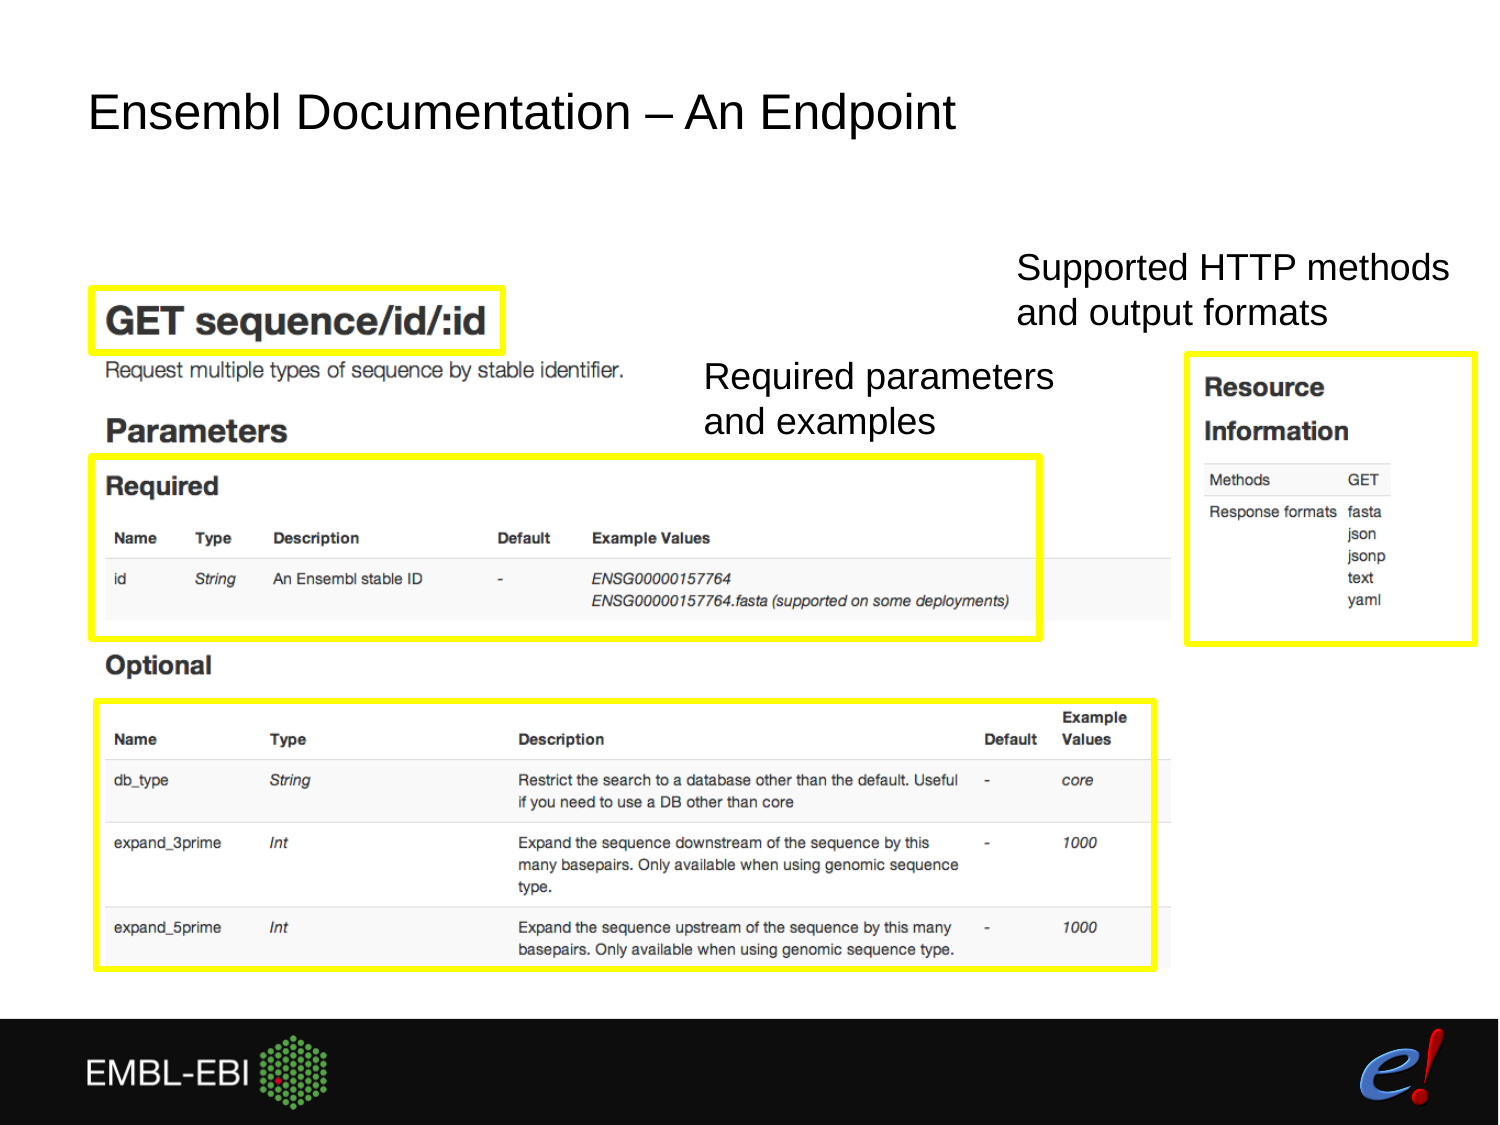

# Ensembl Documentation – An Endpoint
Supported HTTP methods
and output formats
Required parameters
and examples